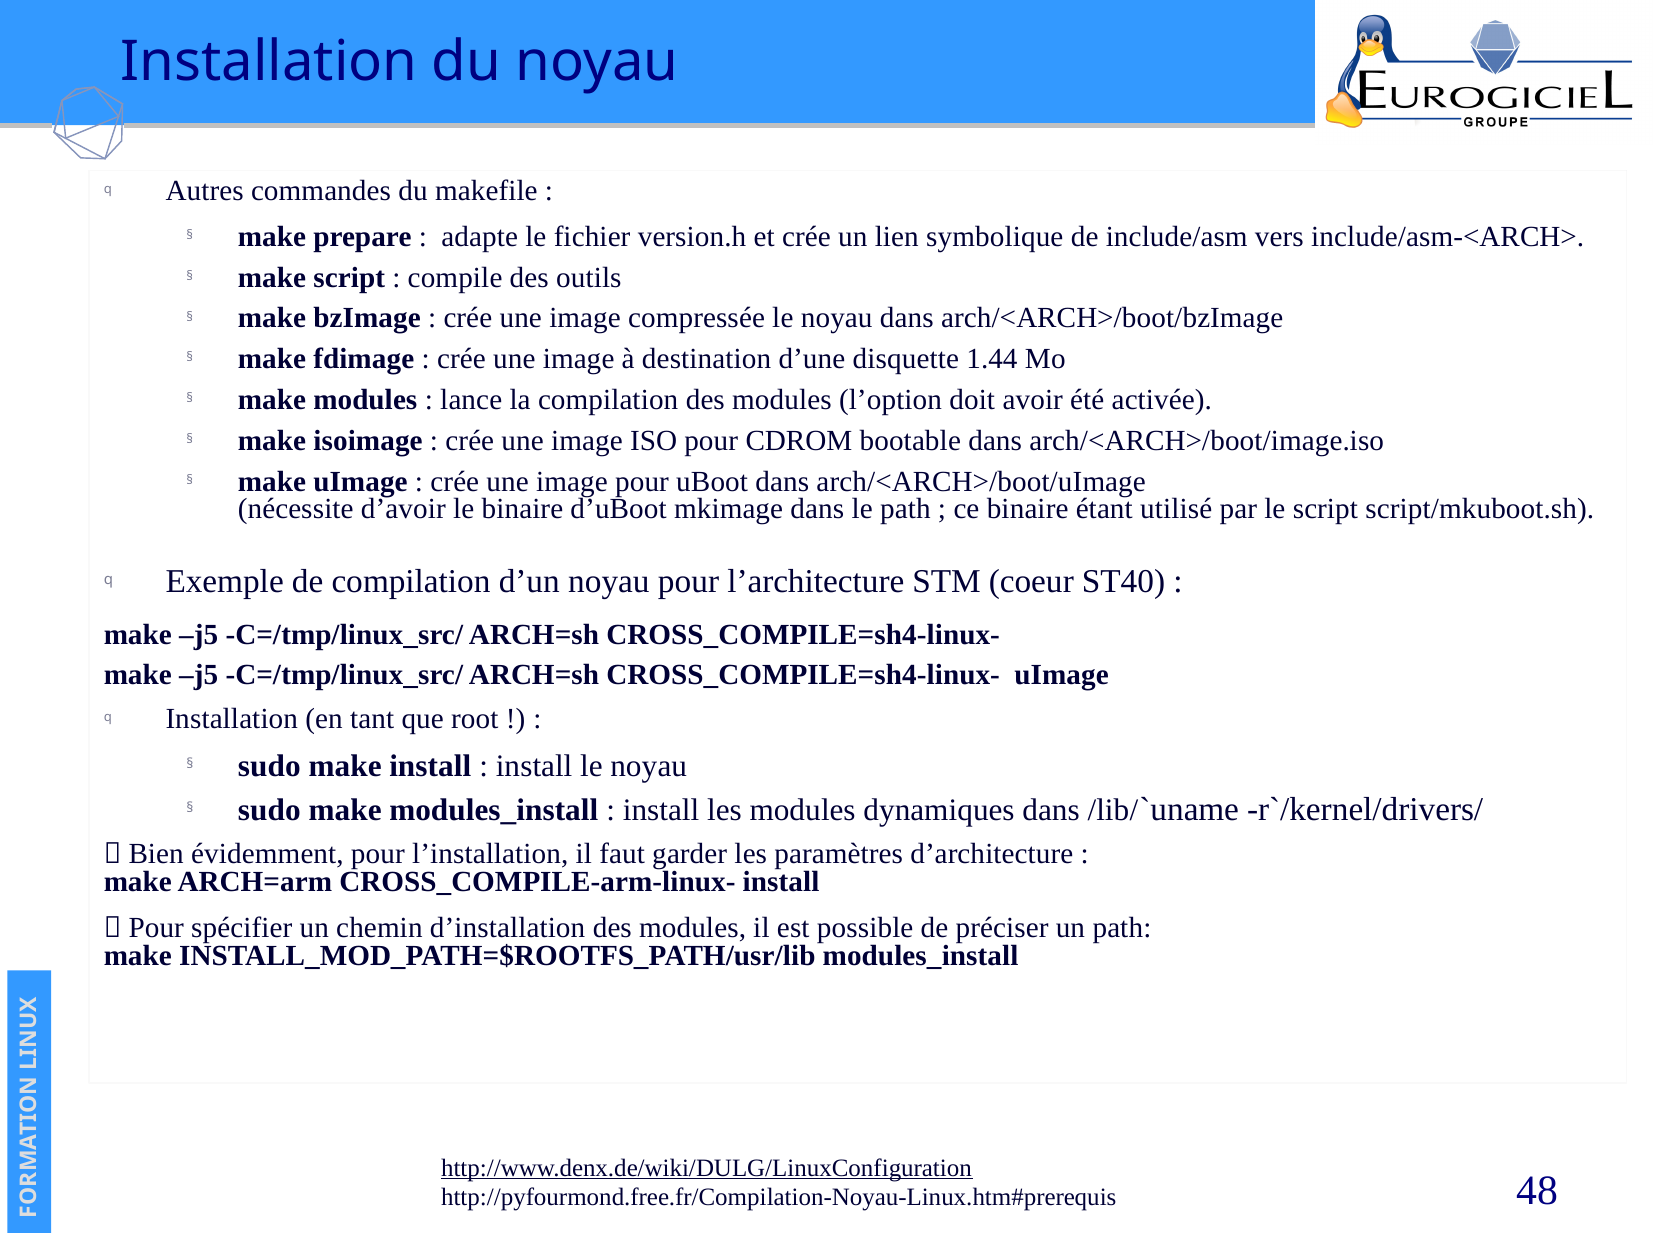

# Installation du noyau
Autres commandes du makefile :
make prepare : adapte le fichier version.h et crée un lien symbolique de include/asm vers include/asm-<ARCH>.
make script : compile des outils
make bzImage : crée une image compressée le noyau dans arch/<ARCH>/boot/bzImage
make fdimage : crée une image à destination d’une disquette 1.44 Mo
make modules : lance la compilation des modules (l’option doit avoir été activée).
make isoimage : crée une image ISO pour CDROM bootable dans arch/<ARCH>/boot/image.iso
make uImage : crée une image pour uBoot dans arch/<ARCH>/boot/uImage
(nécessite d’avoir le binaire d’uBoot mkimage dans le path ; ce binaire étant utilisé par le script script/mkuboot.sh).
Exemple de compilation d’un noyau pour l’architecture STM (coeur ST40) :
make –j5 -C=/tmp/linux_src/ ARCH=sh CROSS_COMPILE=sh4-linux-
make –j5 -C=/tmp/linux_src/ ARCH=sh CROSS_COMPILE=sh4-linux- uImage
Installation (en tant que root !)‏ :
sudo make install : install le noyau
sudo make modules_install : install les modules dynamiques dans /lib/`uname -r`/kernel/drivers/
 Bien évidemment, pour l’installation, il faut garder les paramètres d’architecture :
make ARCH=arm CROSS_COMPILE-arm-linux- install
 Pour spécifier un chemin d’installation des modules, il est possible de préciser un path:
make INSTALL_MOD_PATH=$ROOTFS_PATH/usr/lib modules_install
http://www.denx.de/wiki/DULG/LinuxConfiguration
http://pyfourmond.free.fr/Compilation-Noyau-Linux.htm#prerequis